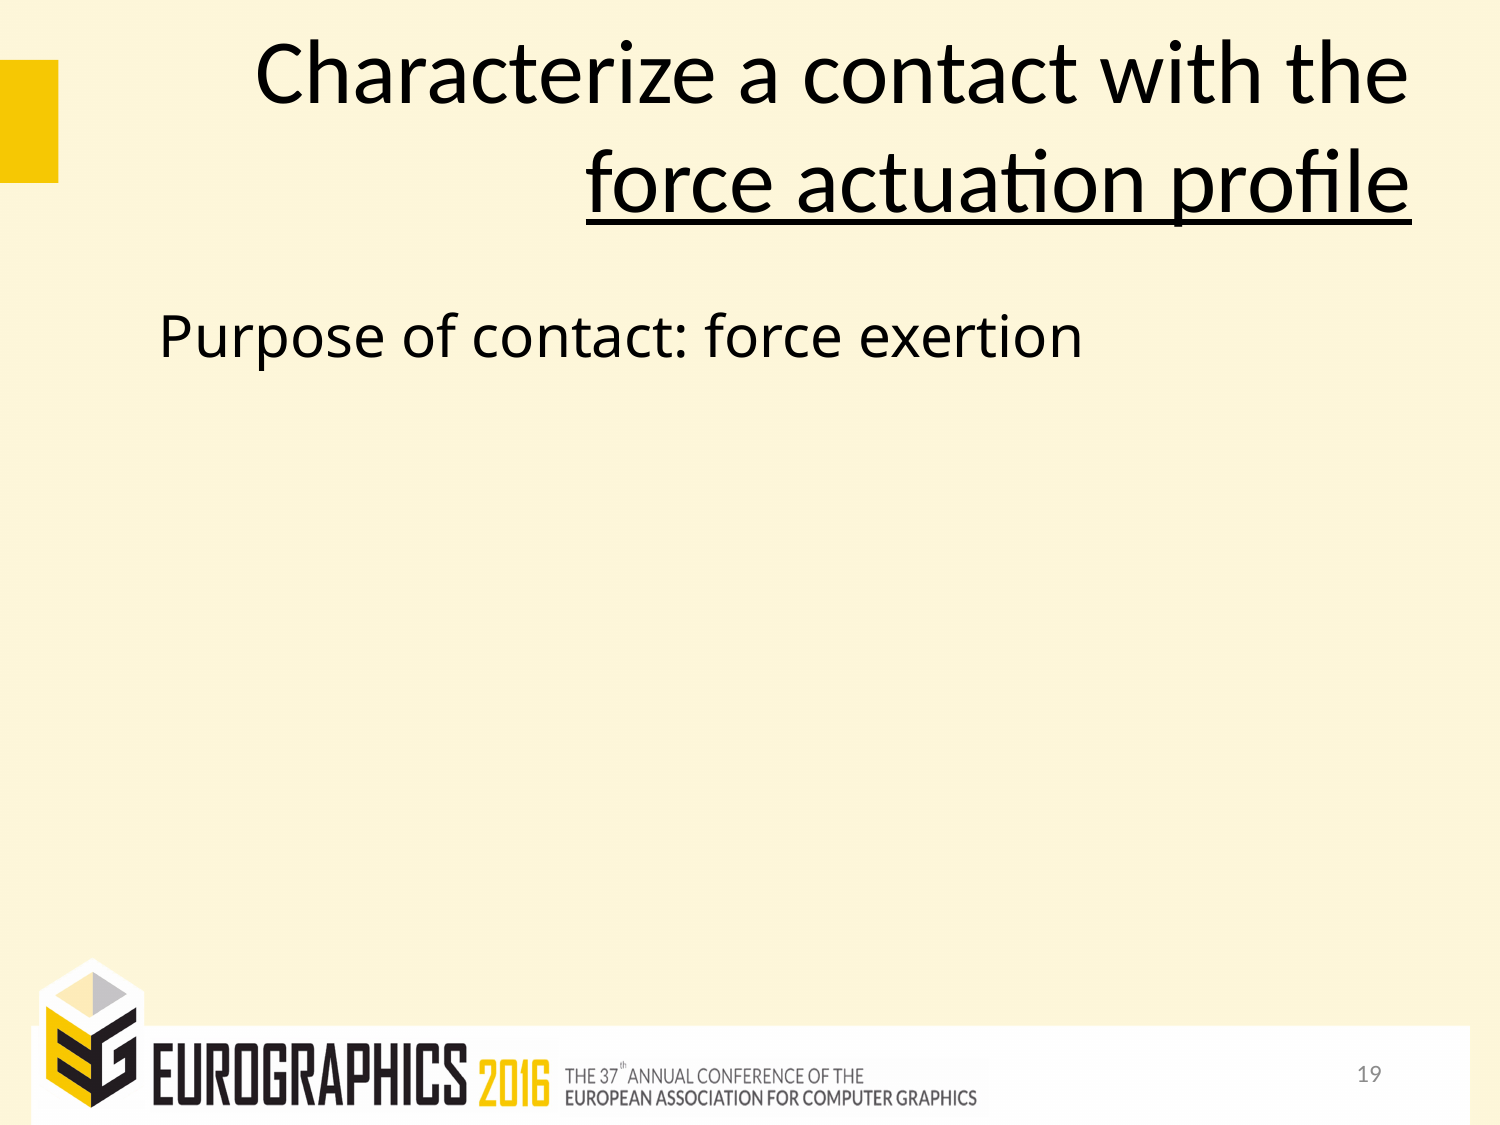

# Characterize a contact with the force actuation profile
Purpose of contact: force exertion